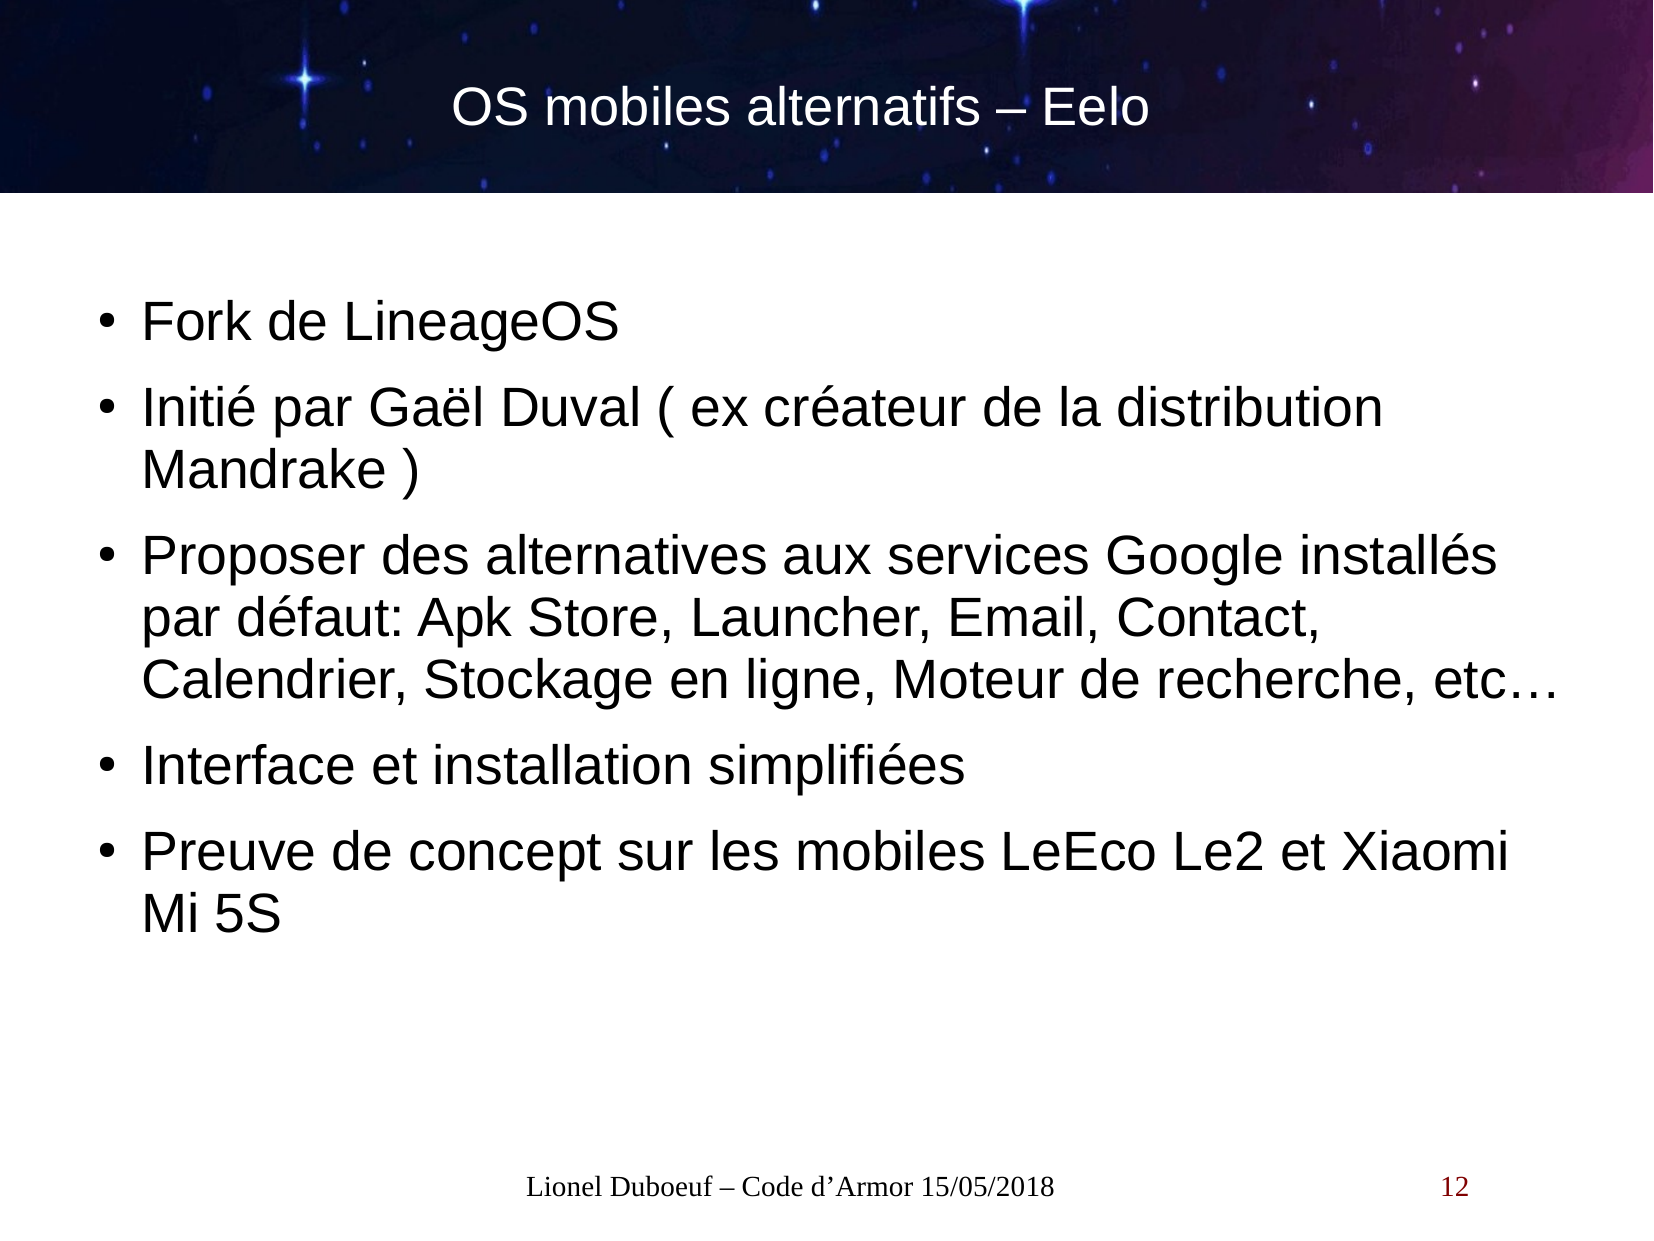

# OS mobiles alternatifs – Eelo
Fork de LineageOS
Initié par Gaël Duval ( ex créateur de la distribution Mandrake )
Proposer des alternatives aux services Google installés par défaut: Apk Store, Launcher, Email, Contact, Calendrier, Stockage en ligne, Moteur de recherche, etc…
Interface et installation simplifiées
Preuve de concept sur les mobiles LeEco Le2 et Xiaomi Mi 5S
12